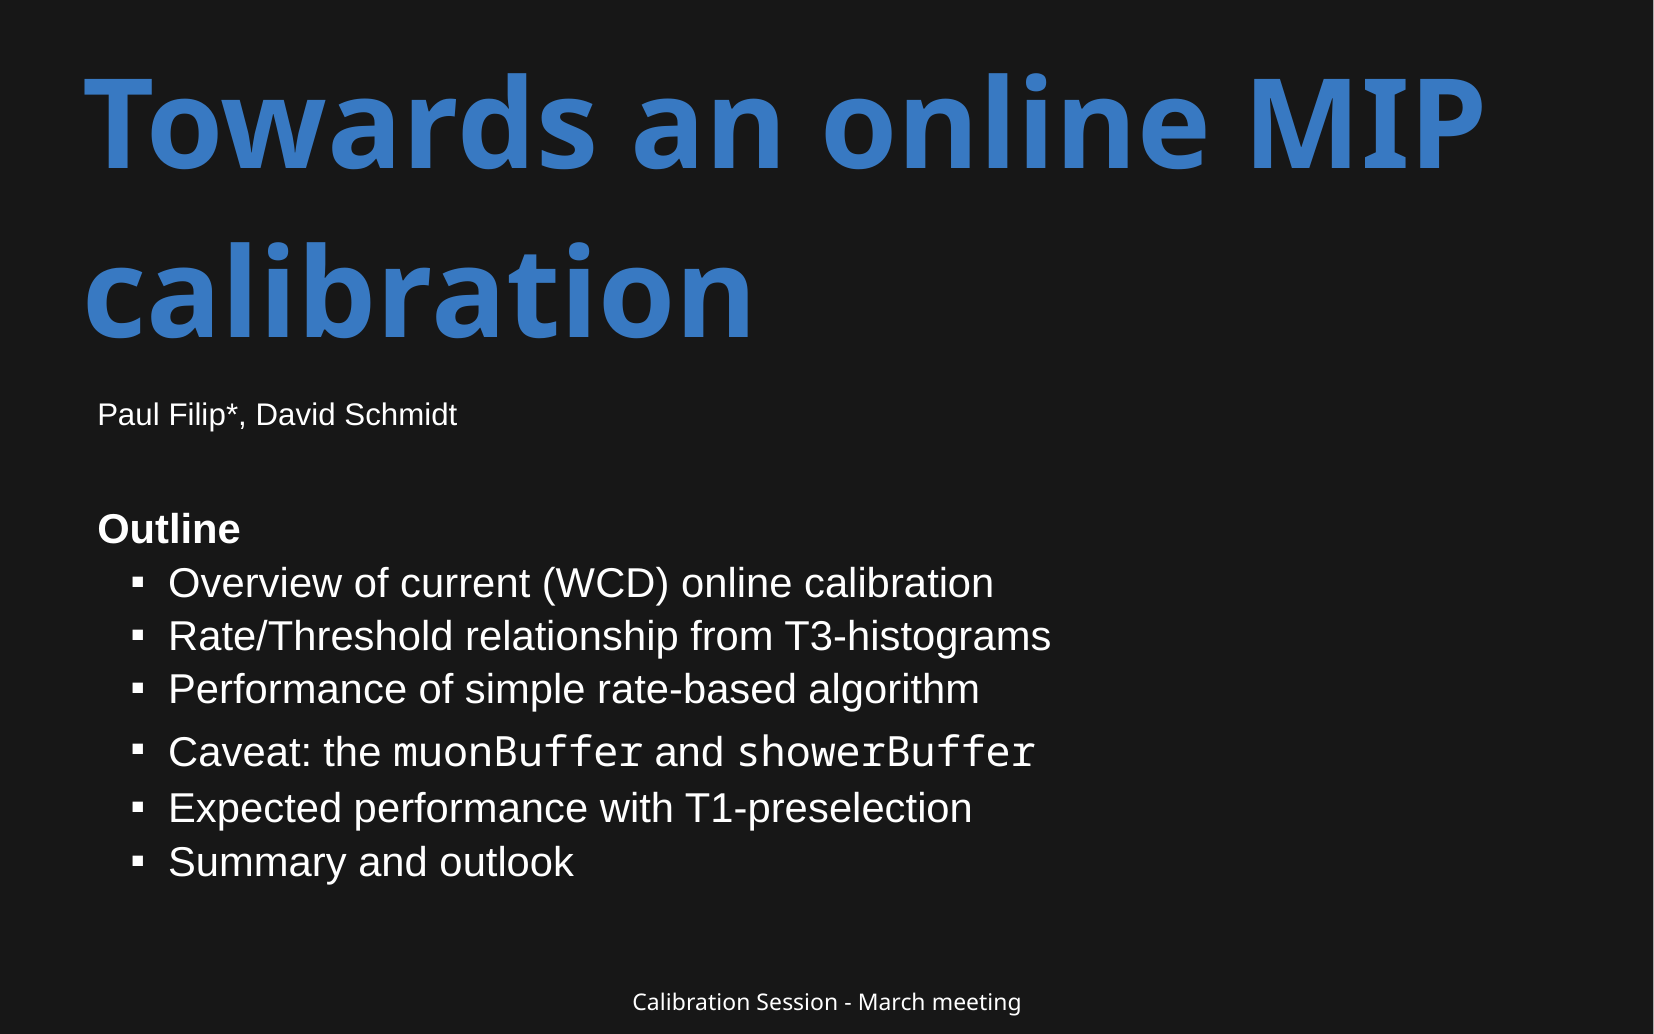

# Towards an online MIP calibration
Calibration Session - March meeting